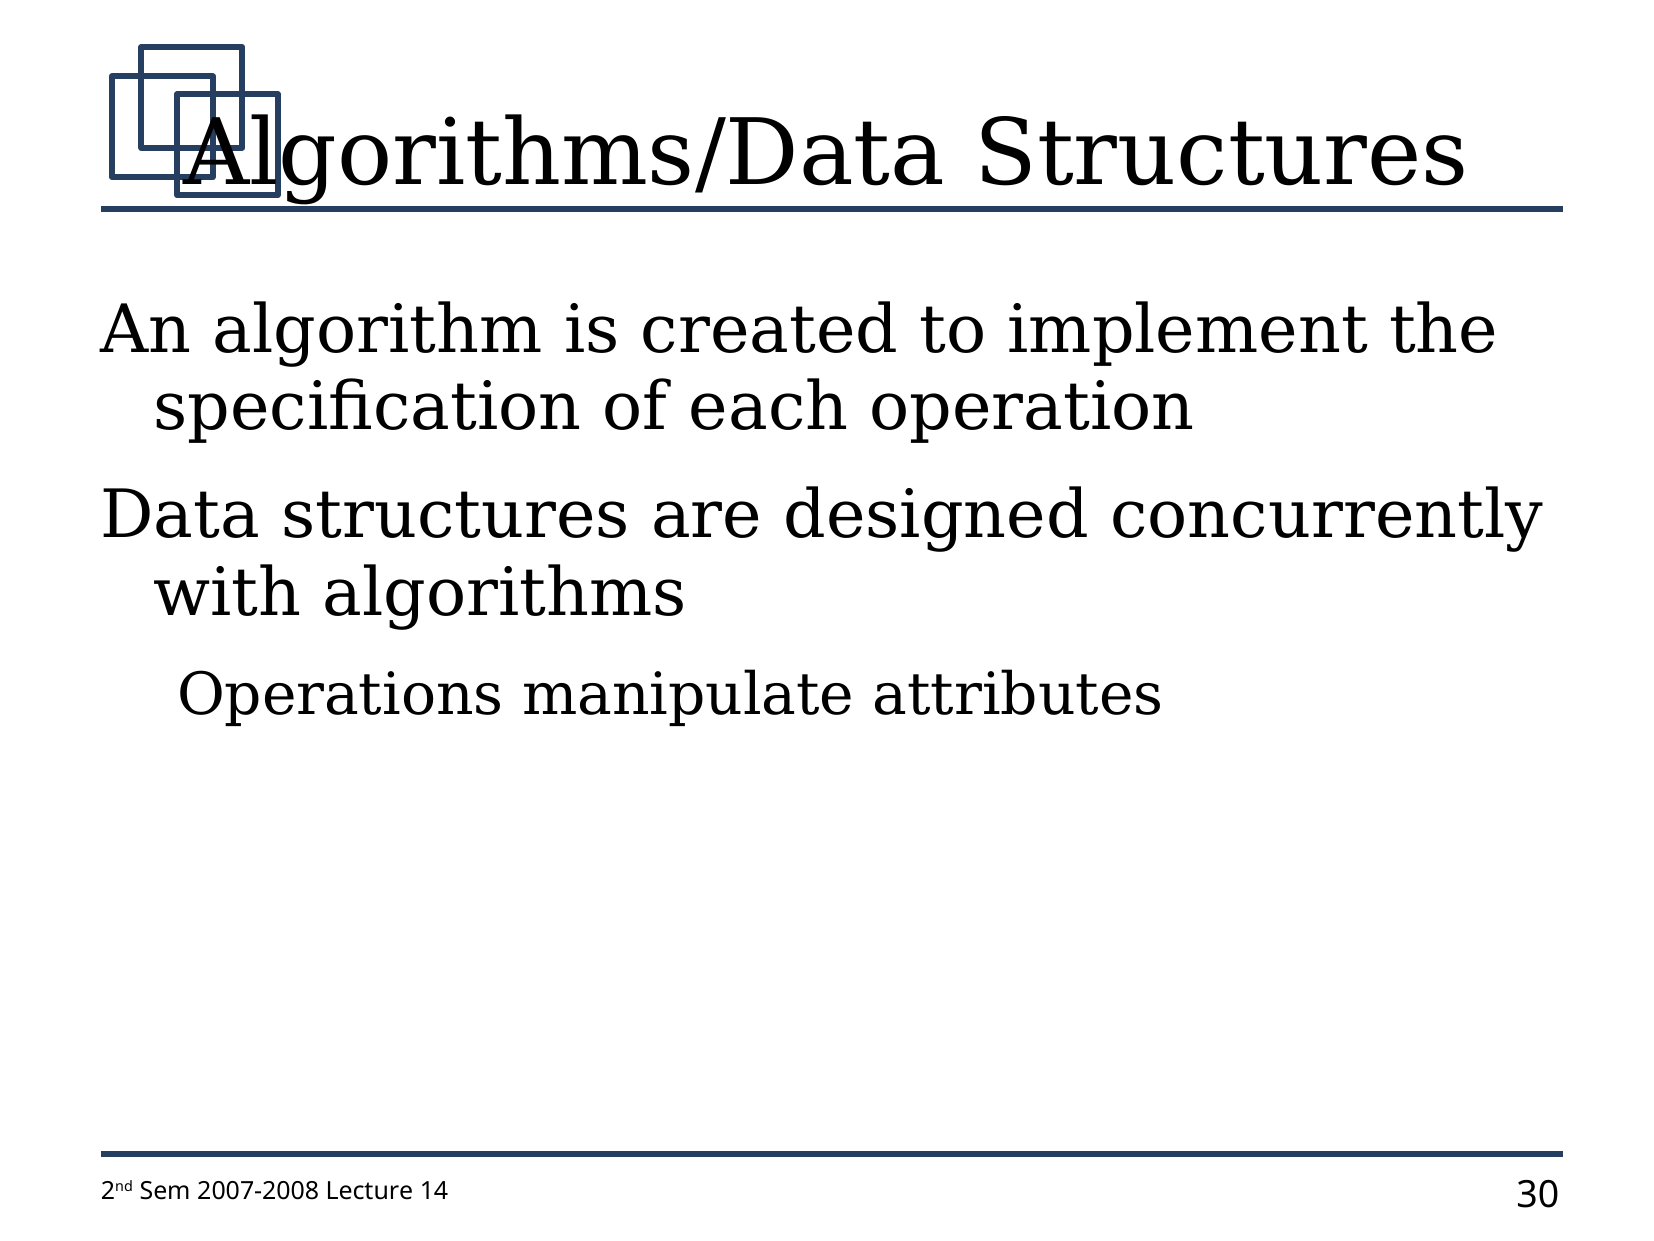

# Algorithms/Data Structures
An algorithm is created to implement the specification of each operation
Data structures are designed concurrently with algorithms
Operations manipulate attributes